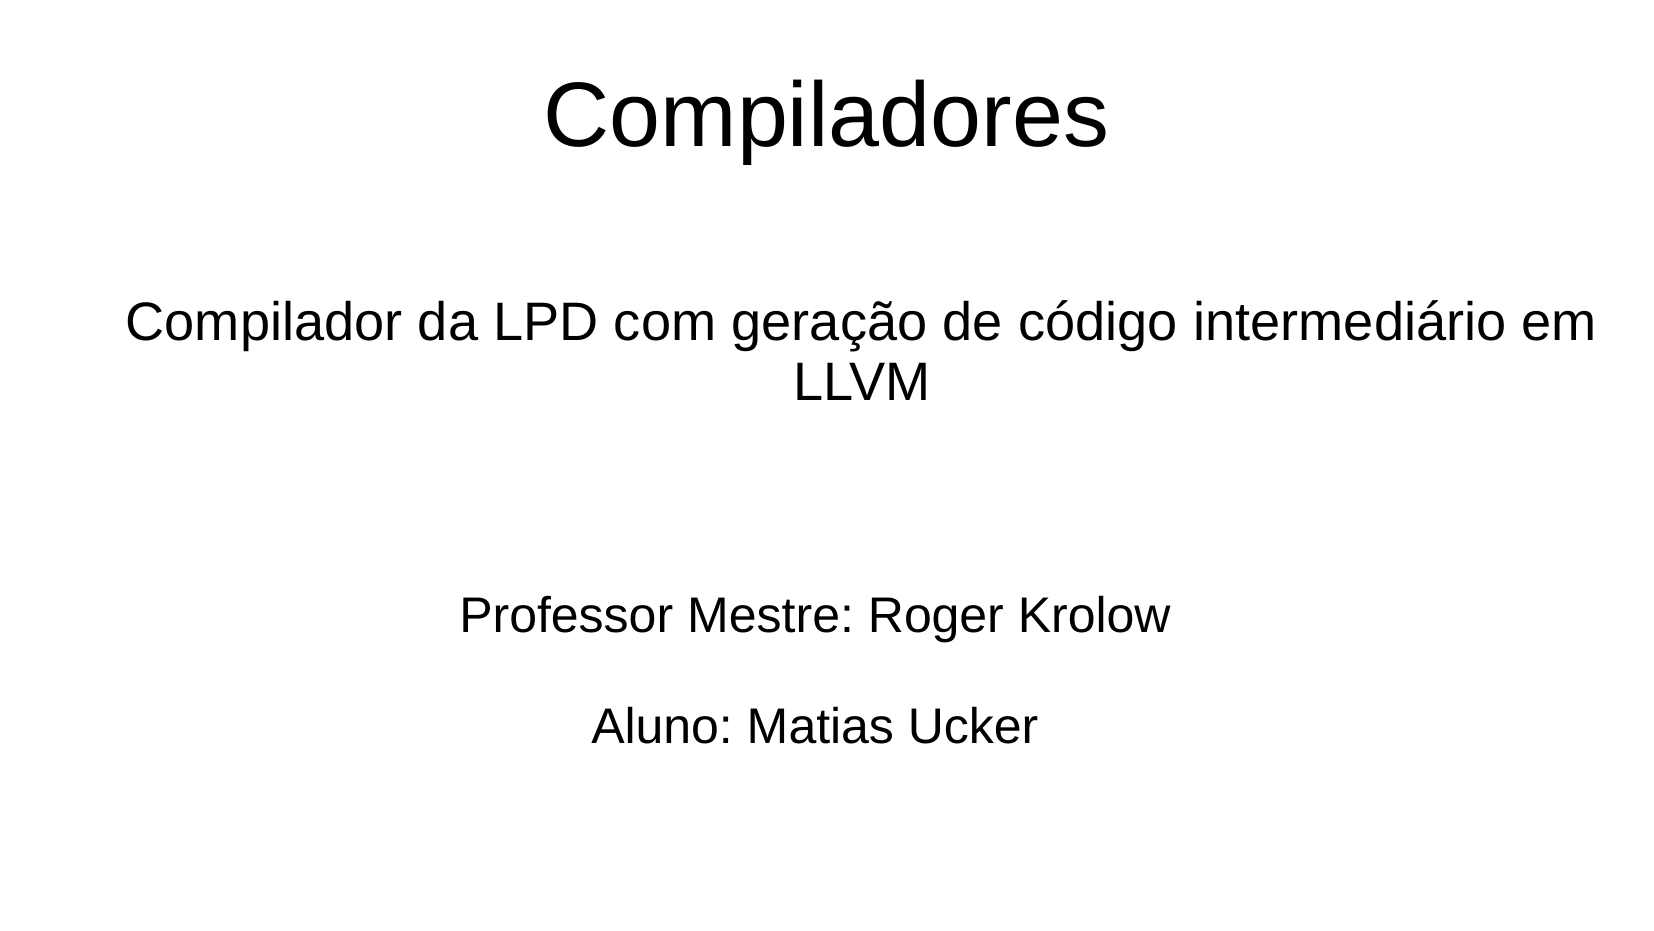

# Compiladores
Compilador da LPD com geração de código intermediário em LLVM
Professor Mestre: Roger Krolow
Aluno: Matias Ucker